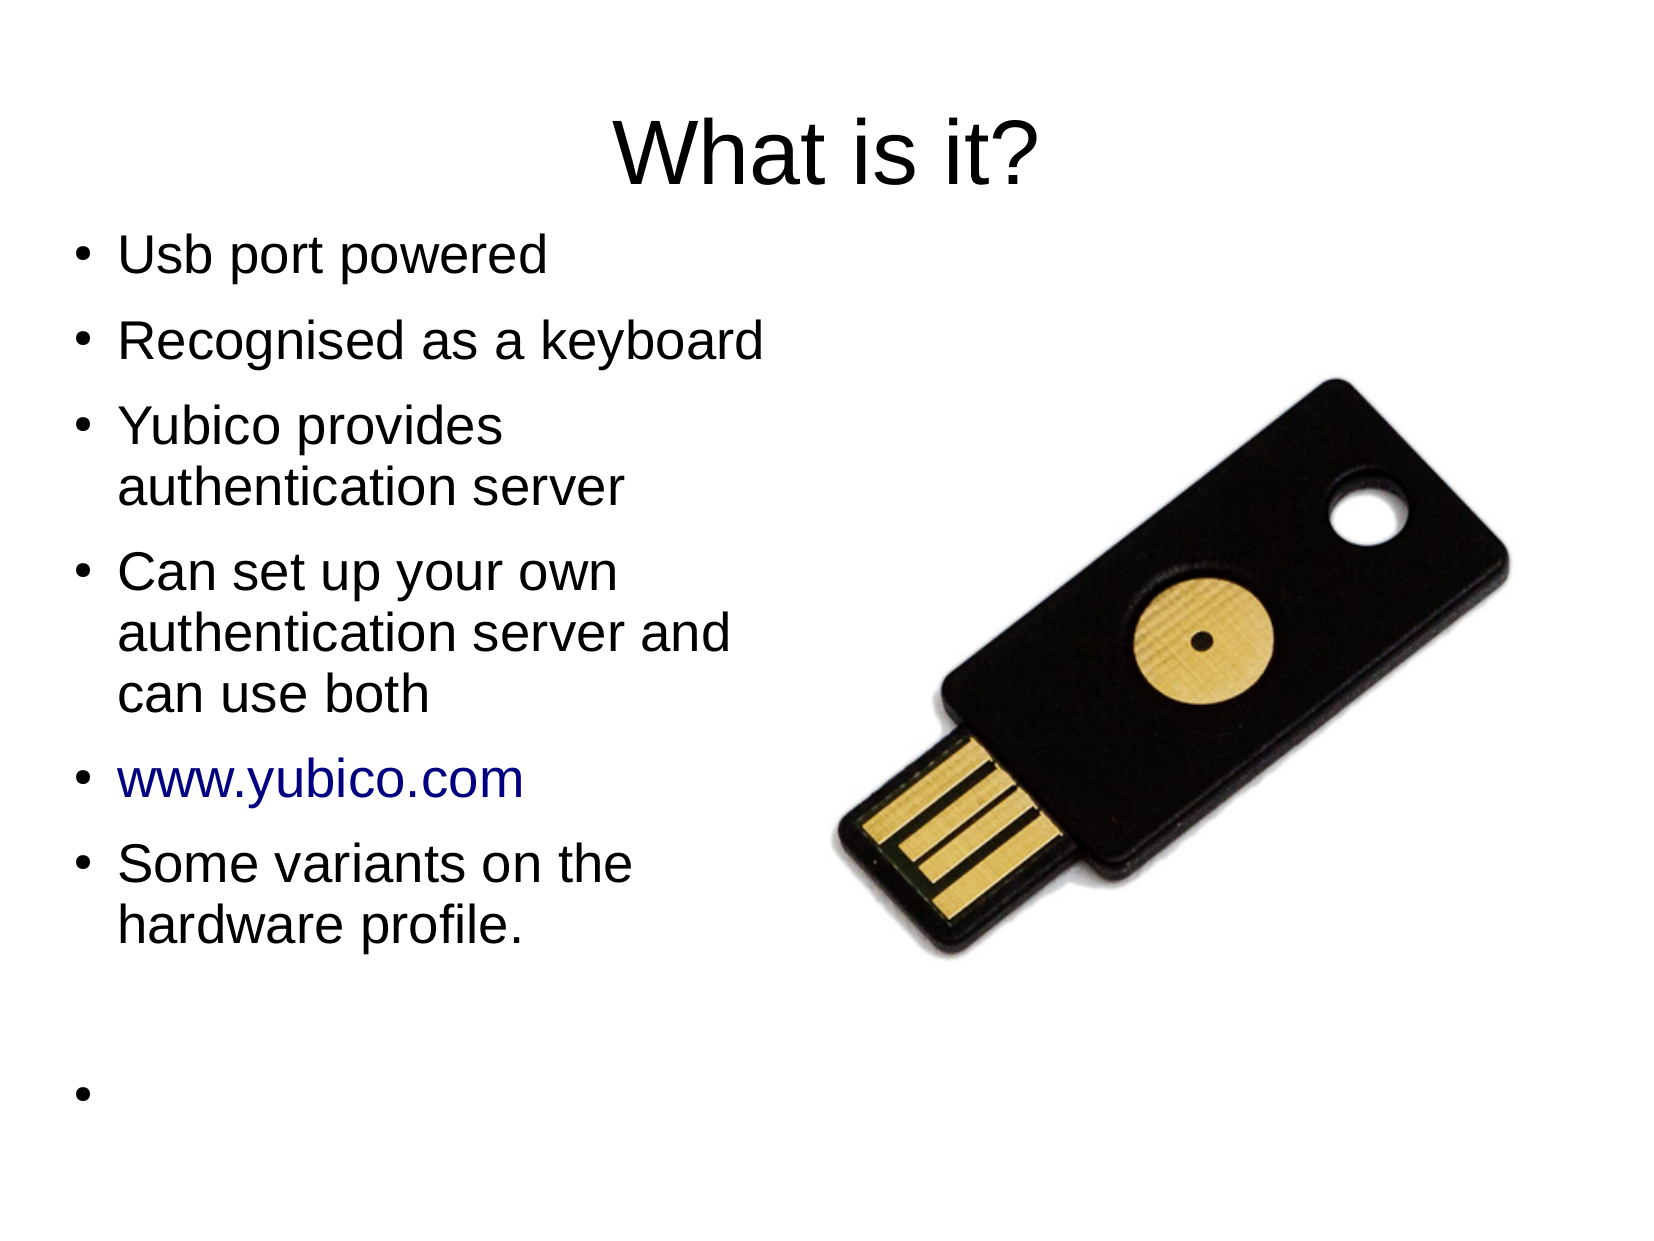

# What is it?
Usb port powered
Recognised as a keyboard
Yubico provides authentication server
Can set up your own authentication server and can use both
www.yubico.com
Some variants on the hardware profile.